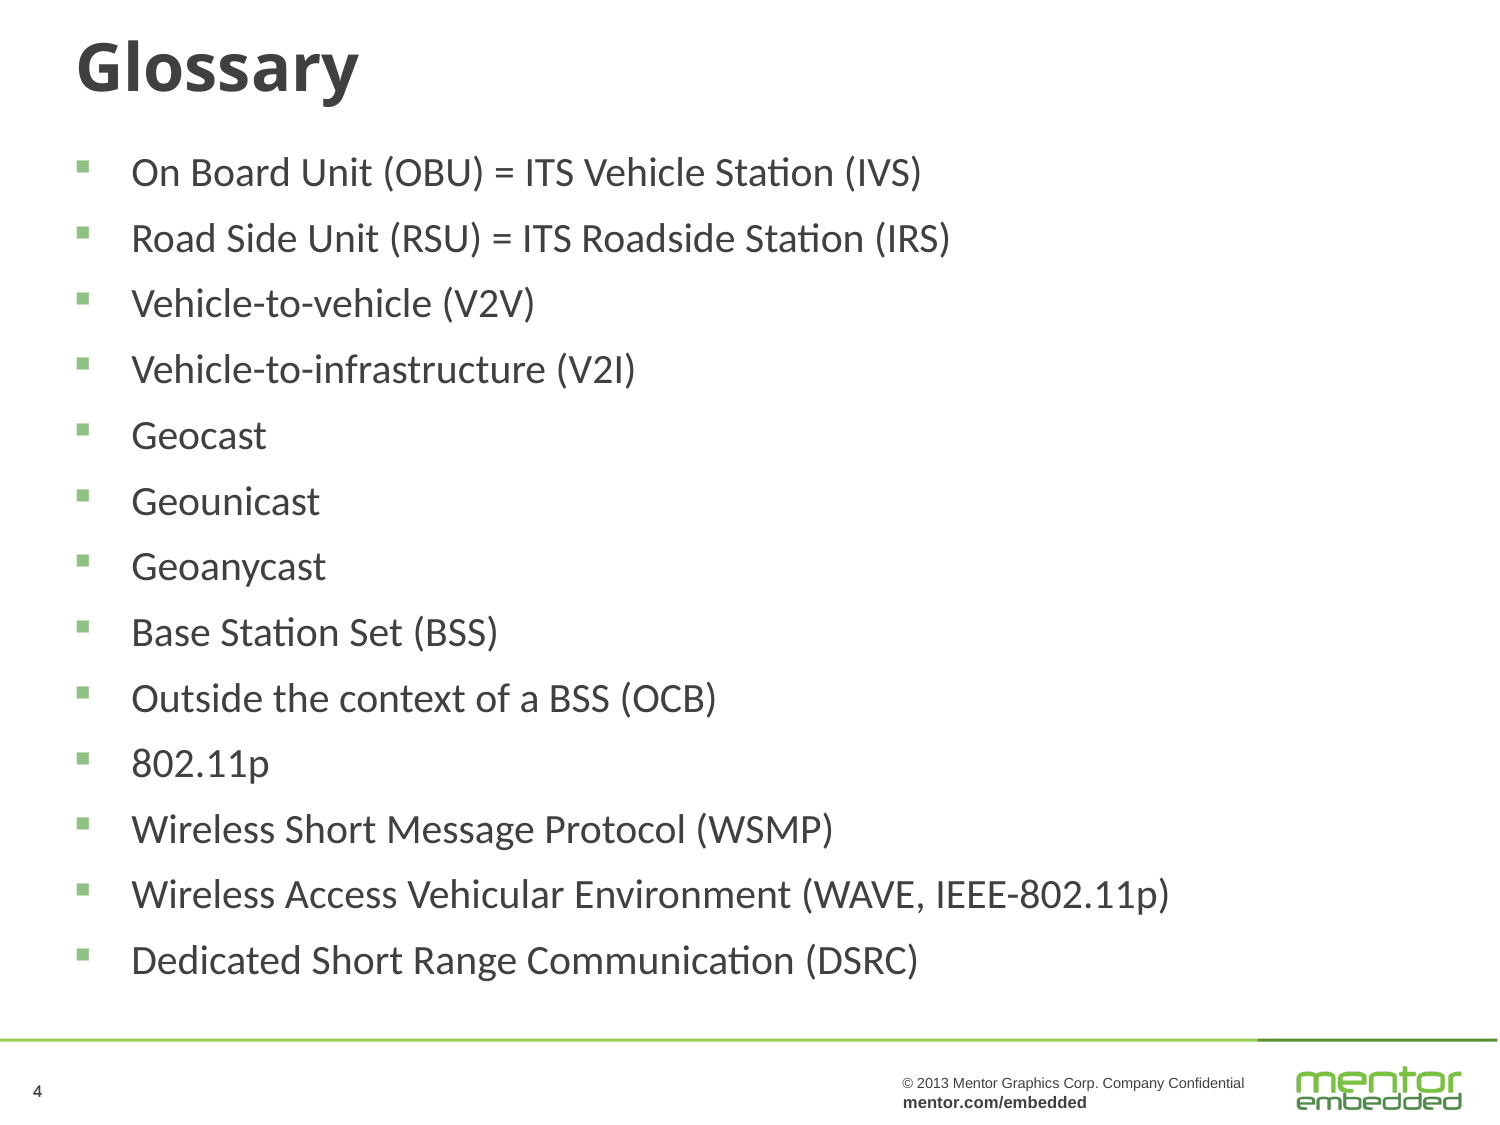

# Glossary
On Board Unit (OBU) = ITS Vehicle Station (IVS)
Road Side Unit (RSU) = ITS Roadside Station (IRS)
Vehicle-to-vehicle (V2V)
Vehicle-to-infrastructure (V2I)
Geocast
Geounicast
Geoanycast
Base Station Set (BSS)
Outside the context of a BSS (OCB)
802.11p
Wireless Short Message Protocol (WSMP)
Wireless Access Vehicular Environment (WAVE, IEEE-802.11p)
Dedicated Short Range Communication (DSRC)